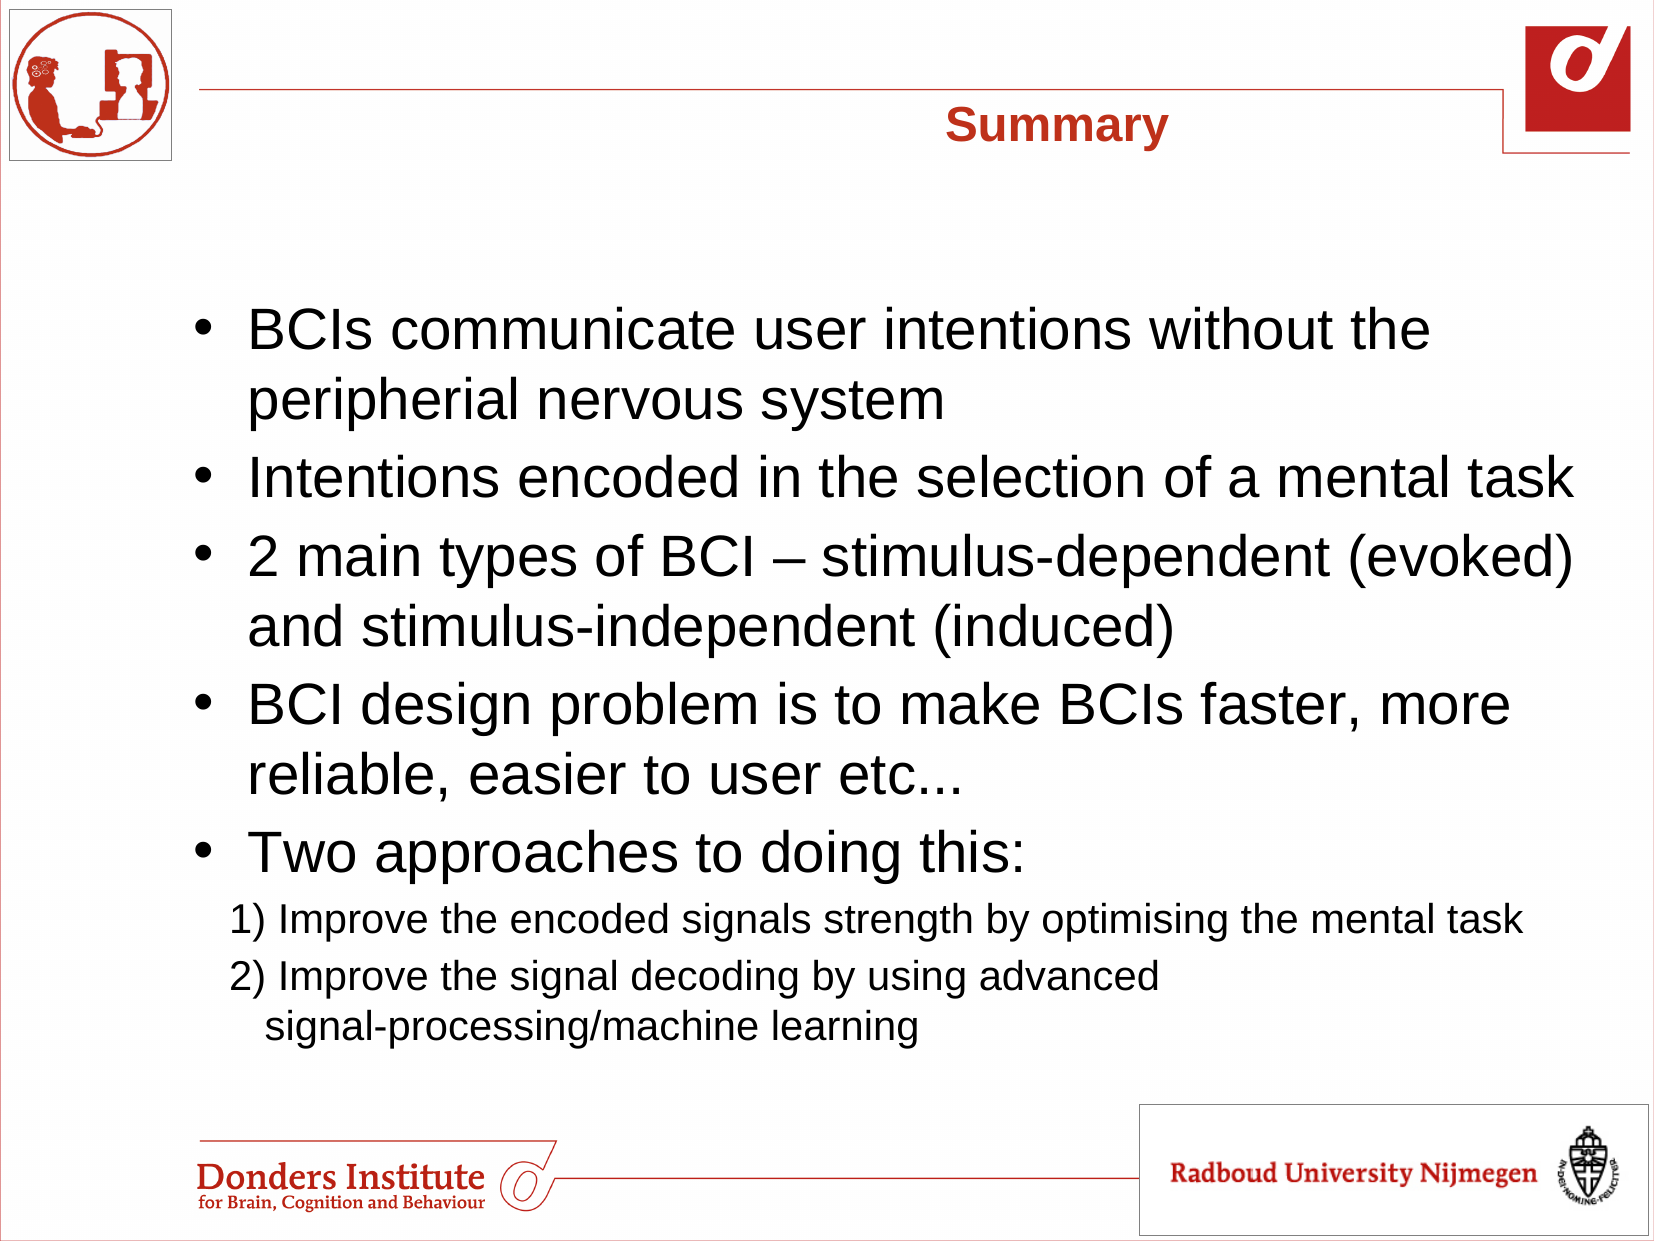

# Summary
BCIs communicate user intentions without the peripherial nervous system
Intentions encoded in the selection of a mental task
2 main types of BCI – stimulus-dependent (evoked) and stimulus-independent (induced)
BCI design problem is to make BCIs faster, more reliable, easier to user etc...
Two approaches to doing this:
 Improve the encoded signals strength by optimising the mental task
 Improve the signal decoding by using advanced signal-processing/machine learning